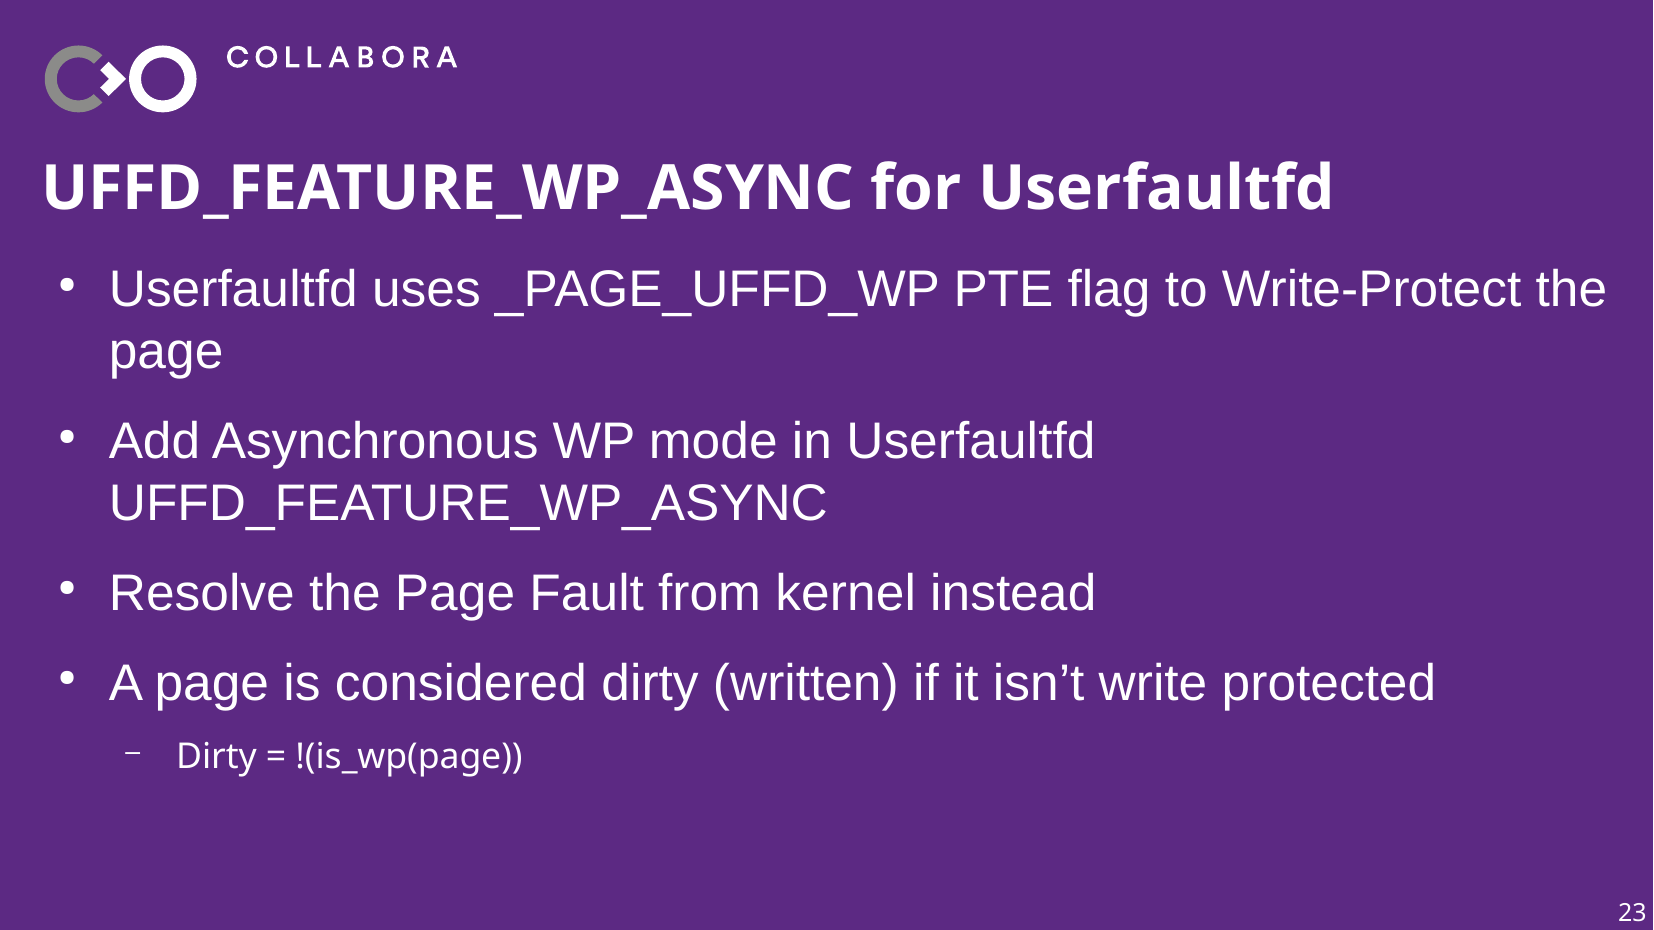

# UFFD_FEATURE_WP_ASYNC for Userfaultfd
Userfaultfd uses _PAGE_UFFD_WP PTE flag to Write-Protect the page
Add Asynchronous WP mode in Userfaultfd UFFD_FEATURE_WP_ASYNC
Resolve the Page Fault from kernel instead
A page is considered dirty (written) if it isn’t write protected
Dirty = !(is_wp(page))